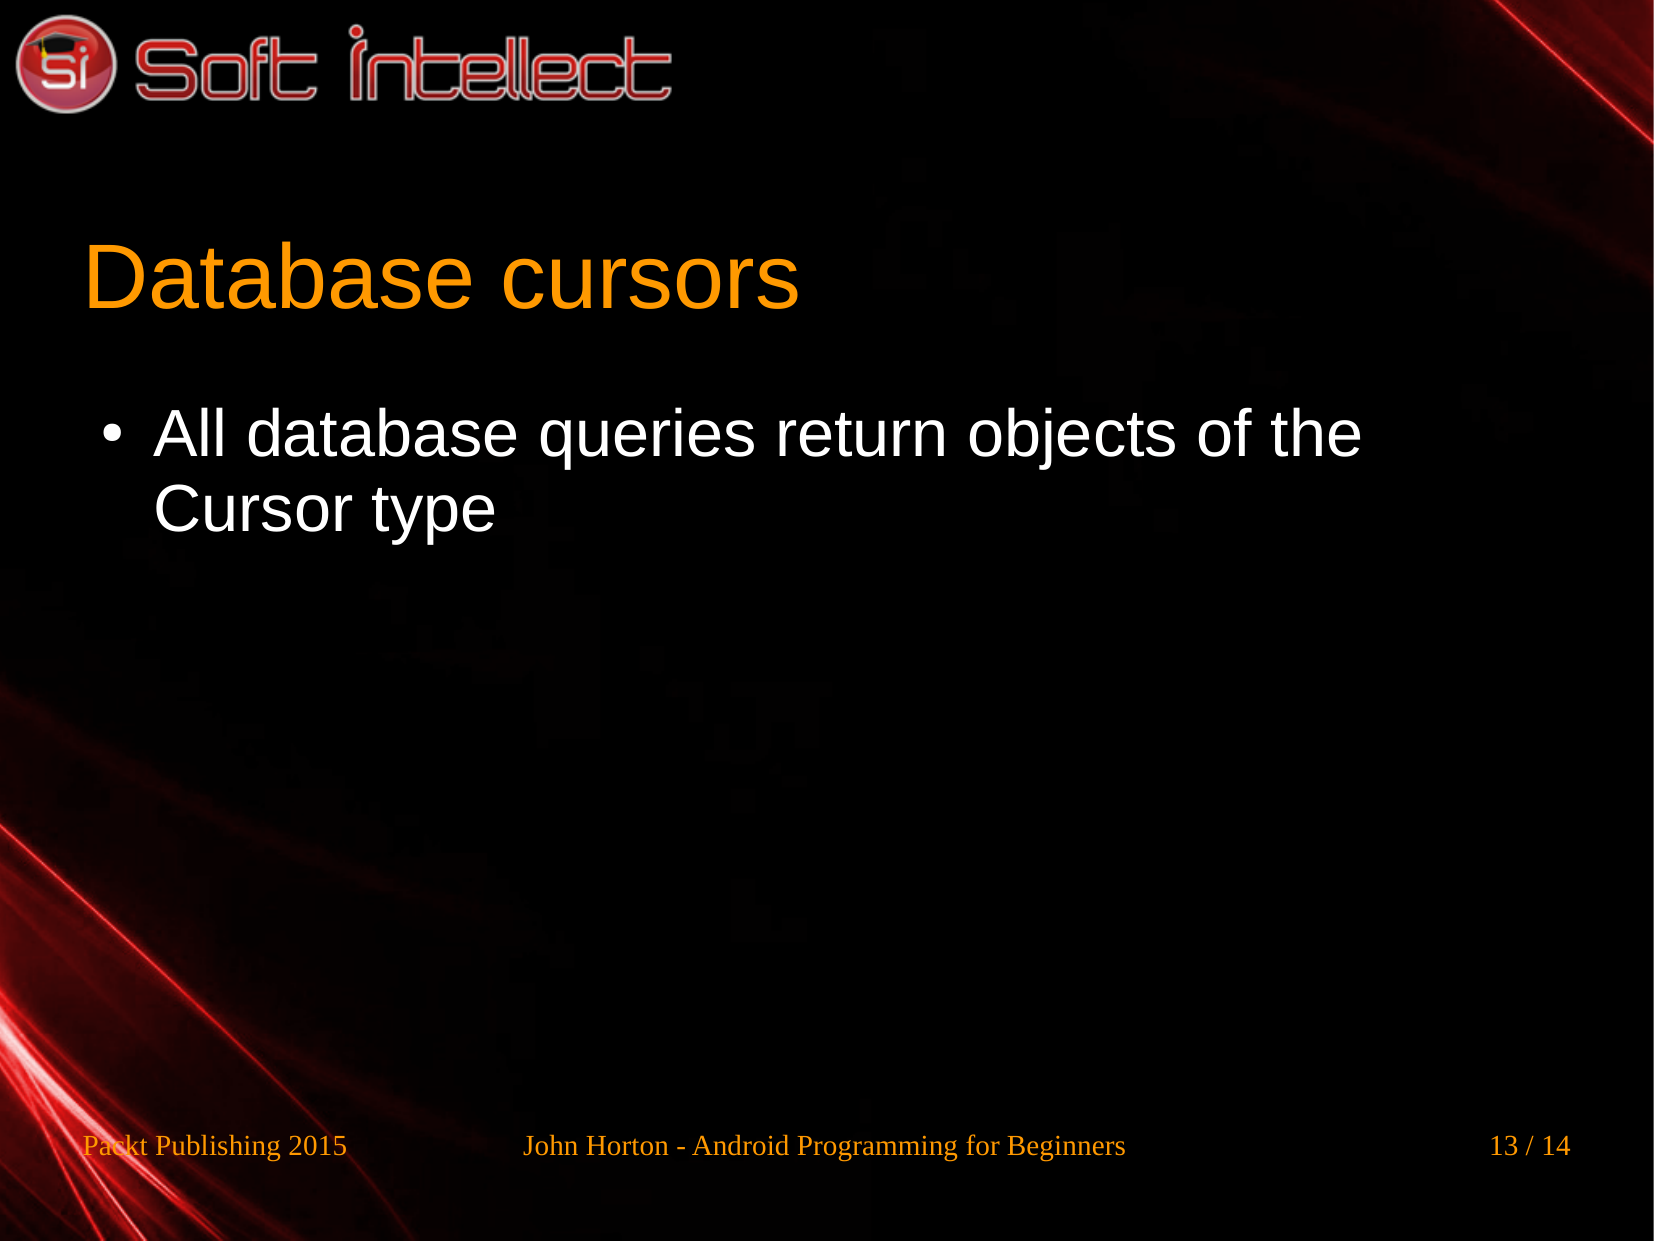

# Database cursors
All database queries return objects of the Cursor type
Packt Publishing 2015
John Horton - Android Programming for Beginners
13